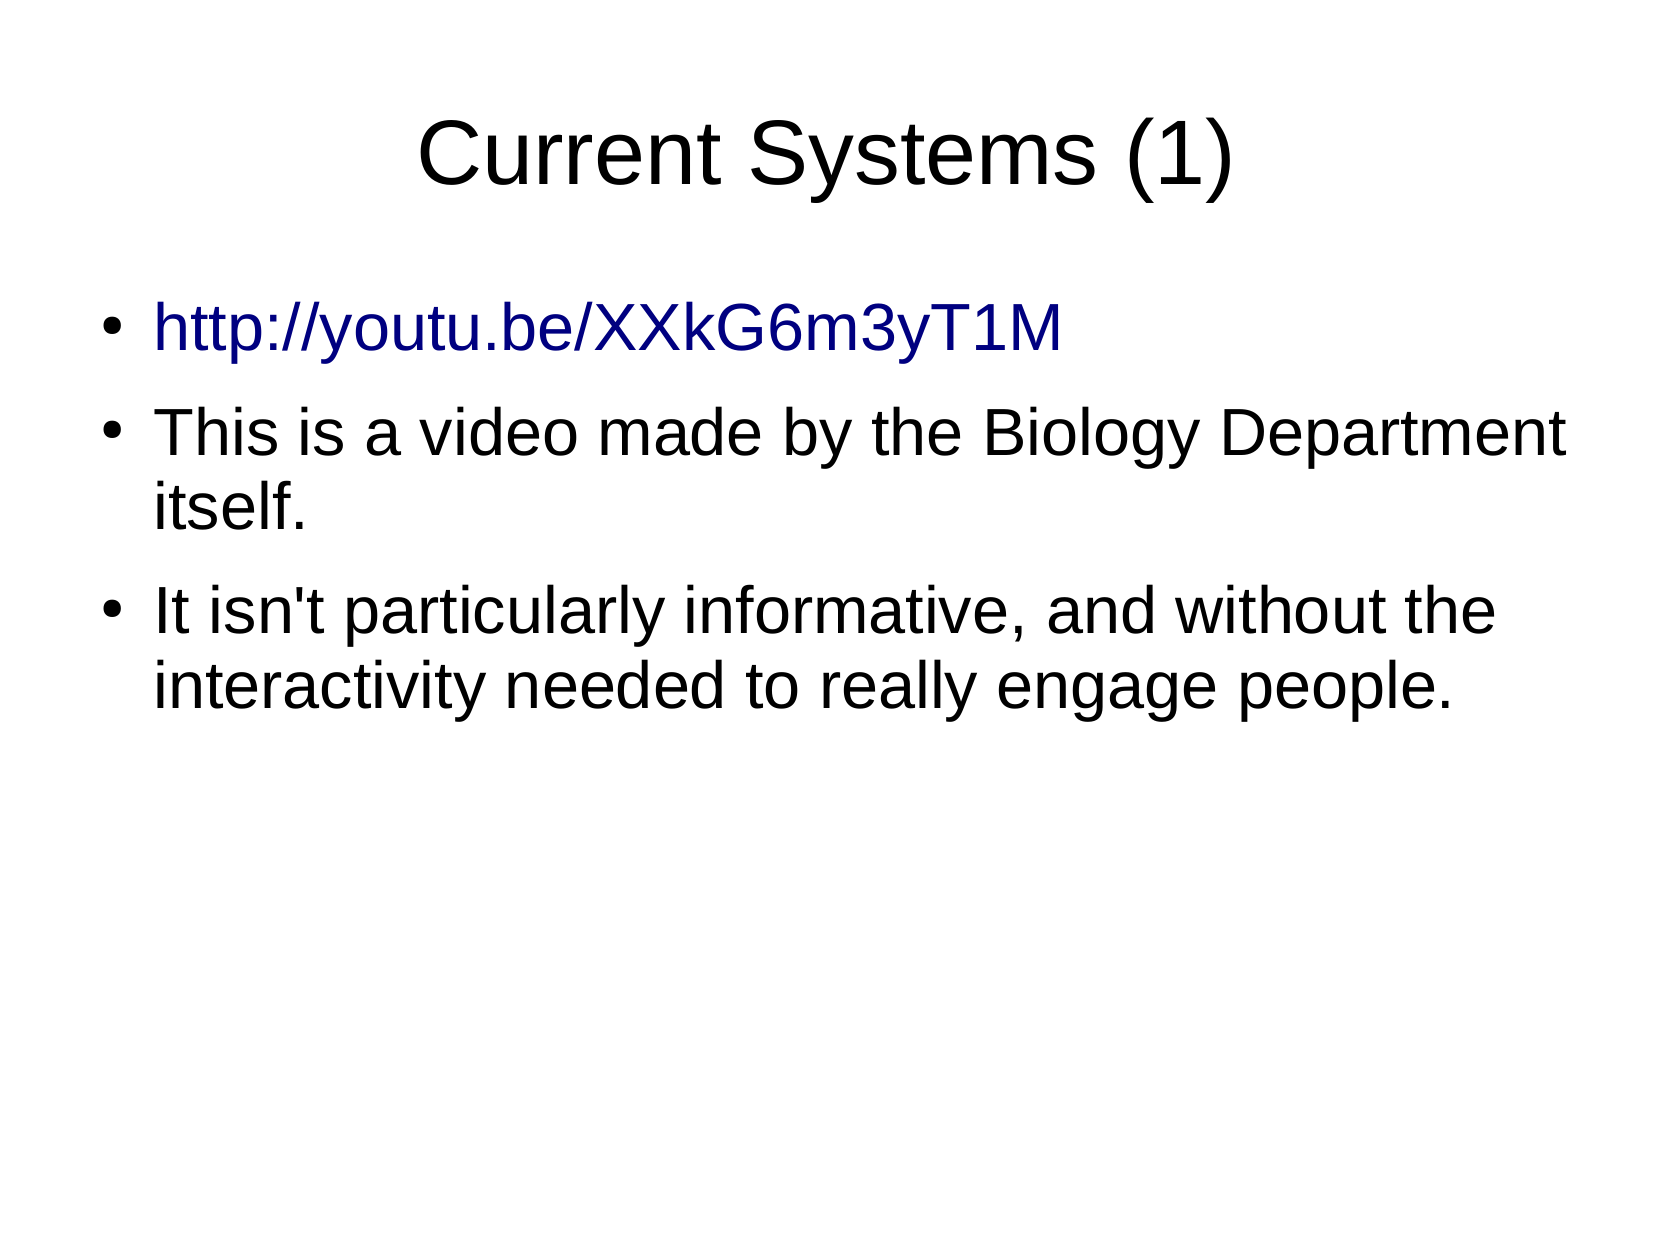

# Current Systems (1)
http://youtu.be/XXkG6m3yT1M
This is a video made by the Biology Department itself.
It isn't particularly informative, and without the interactivity needed to really engage people.